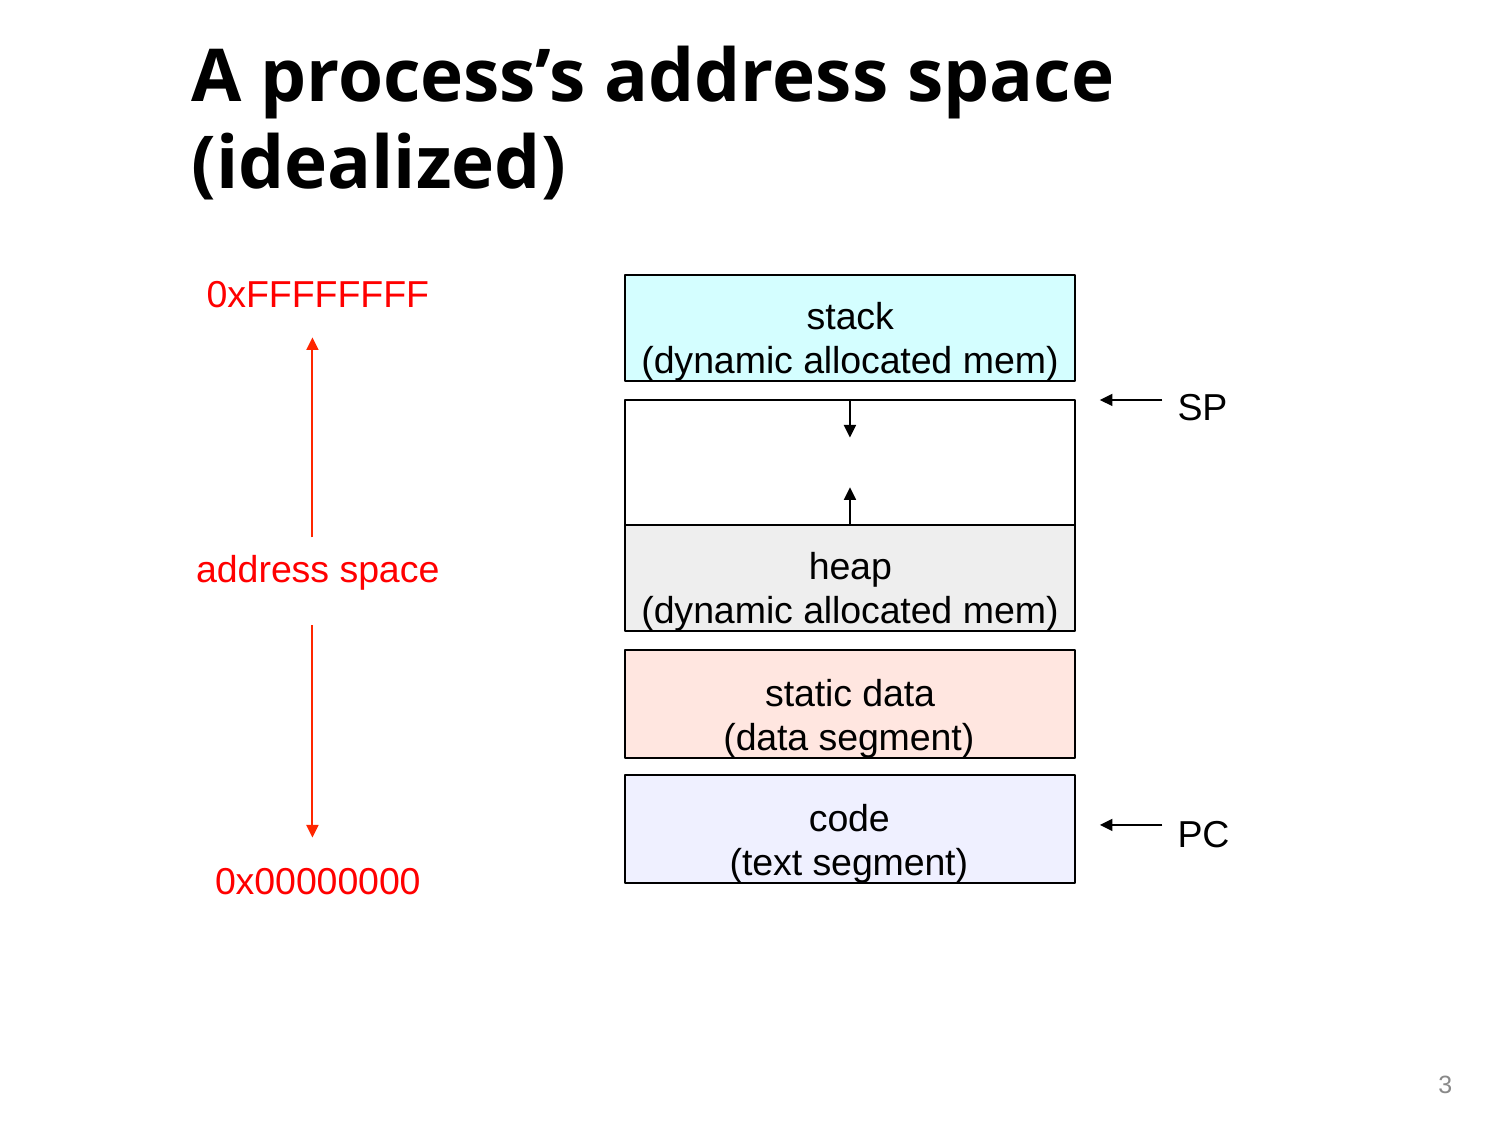

# A process’s address space (idealized)
0xFFFFFFFF
stack
(dynamic allocated mem)
SP
heap
(dynamic allocated mem)
address space
static data (data segment)
code (text segment)
PC
0x00000000